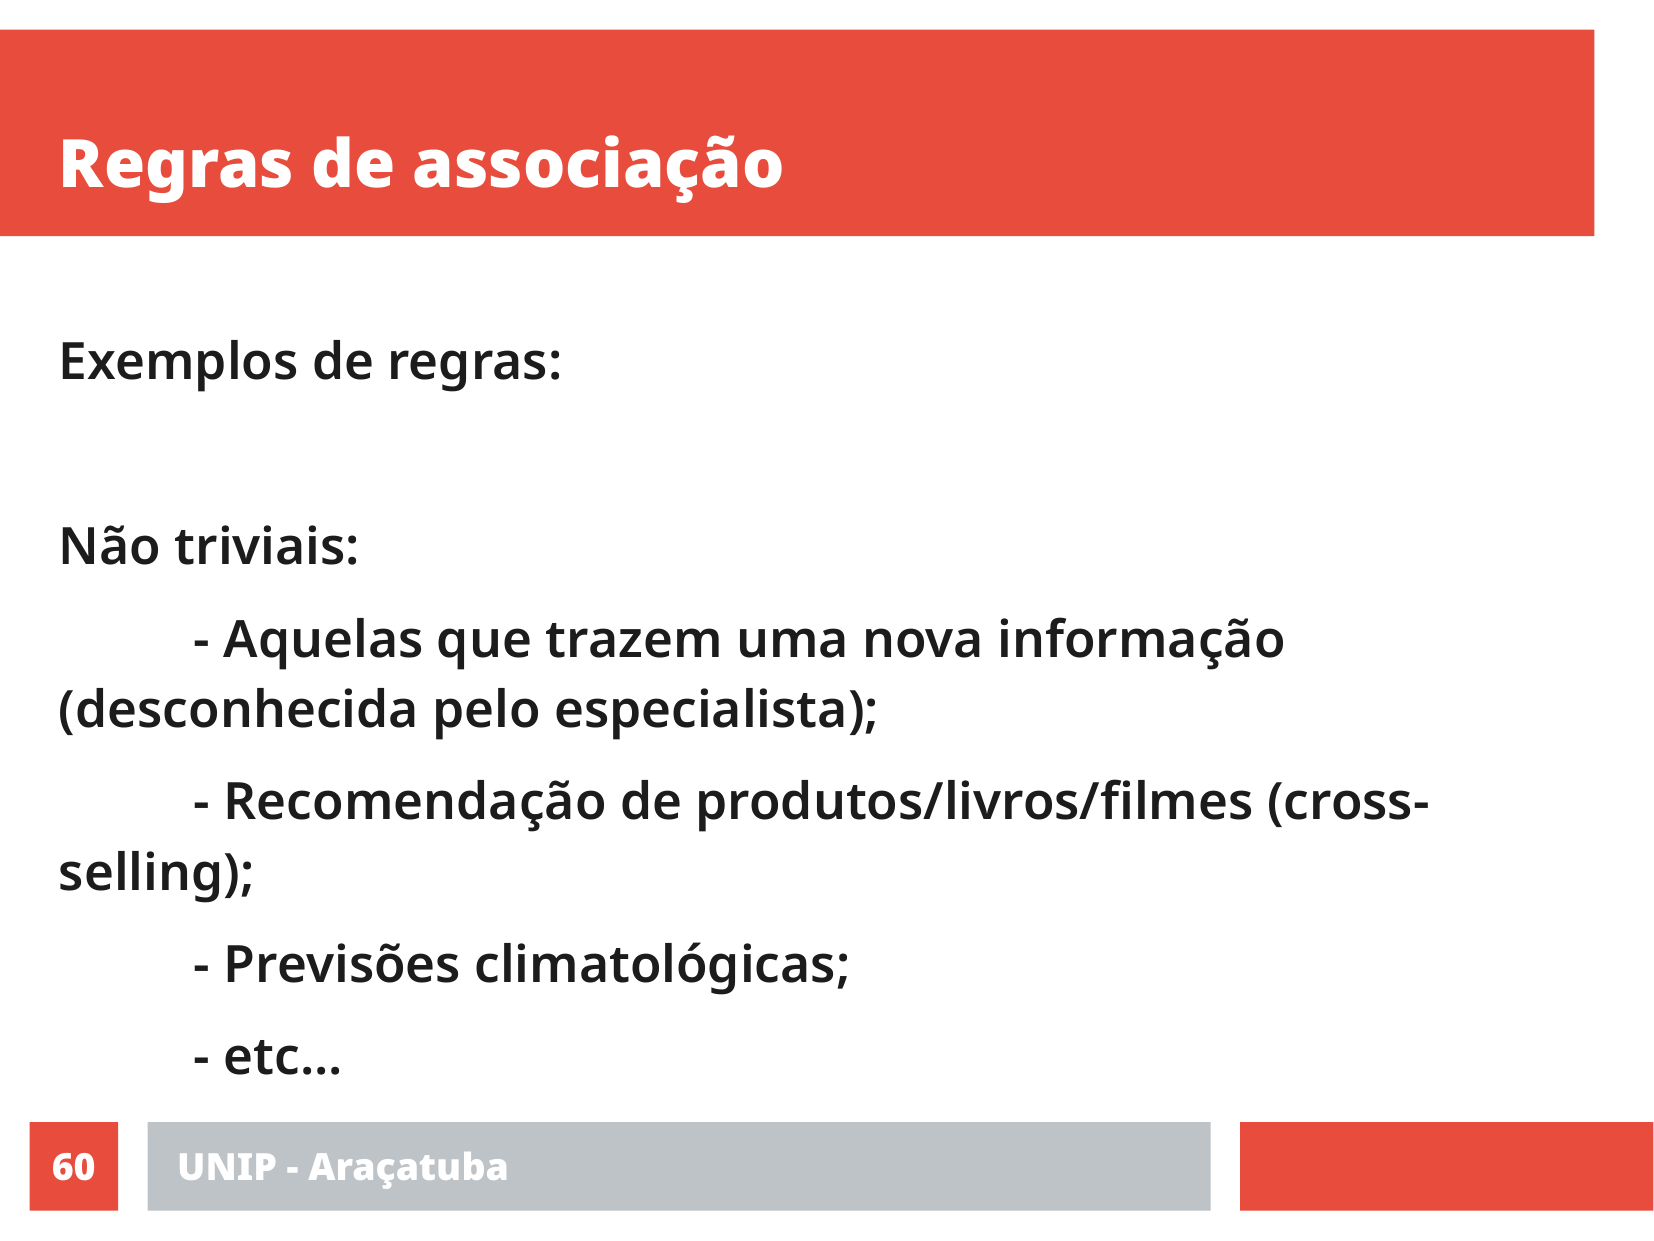

# Regras de associação
Exemplos de regras:
Não triviais:
 - Aquelas que trazem uma nova informação (desconhecida pelo especialista);
 - Recomendação de produtos/livros/filmes (cross-selling);
 - Previsões climatológicas;
 - etc...
60
UNIP - Araçatuba